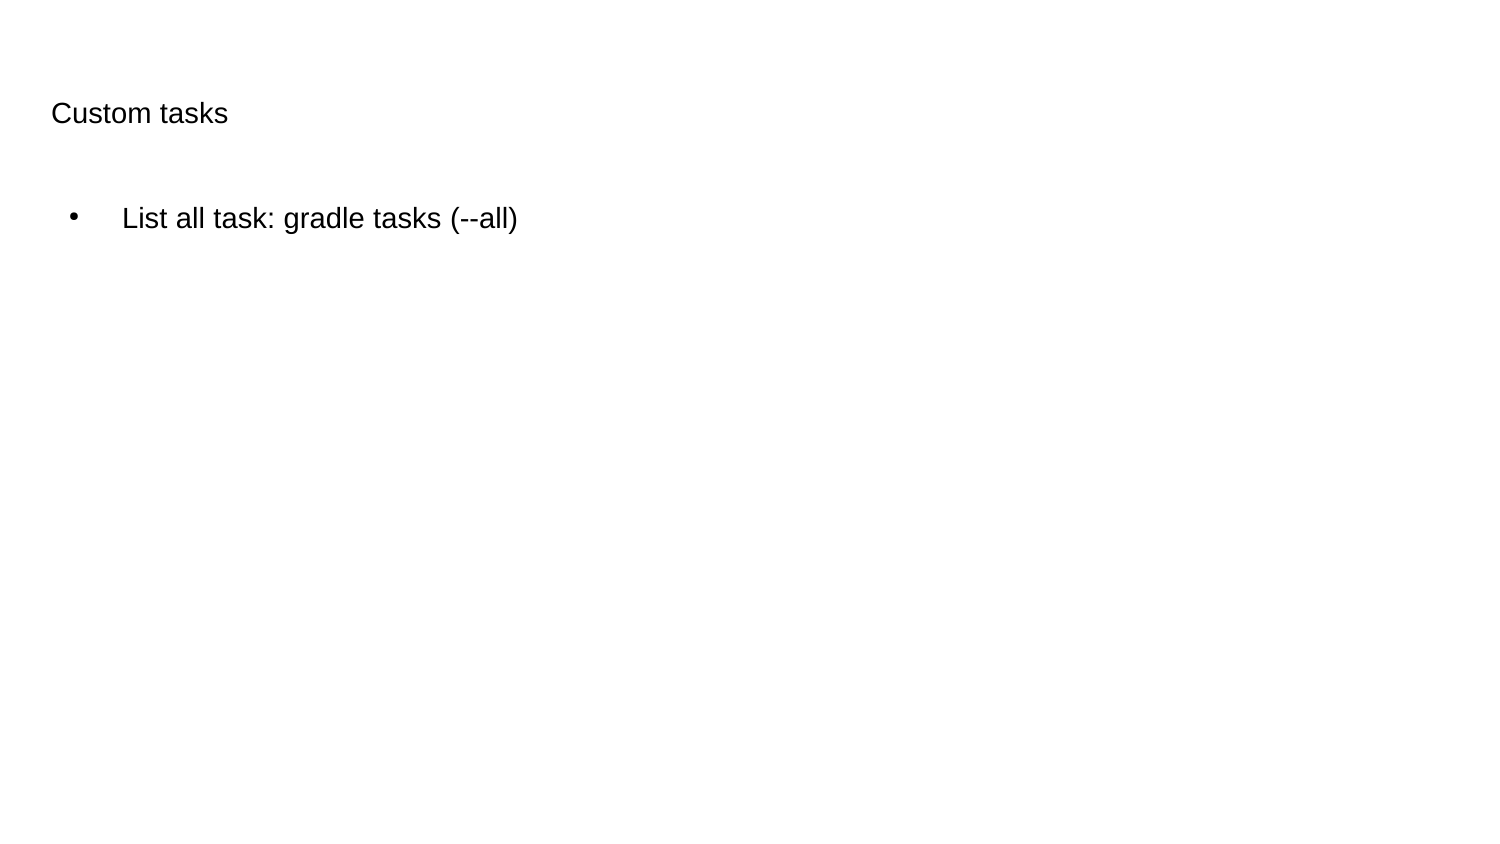

# Custom tasks
List all task: gradle tasks (--all)